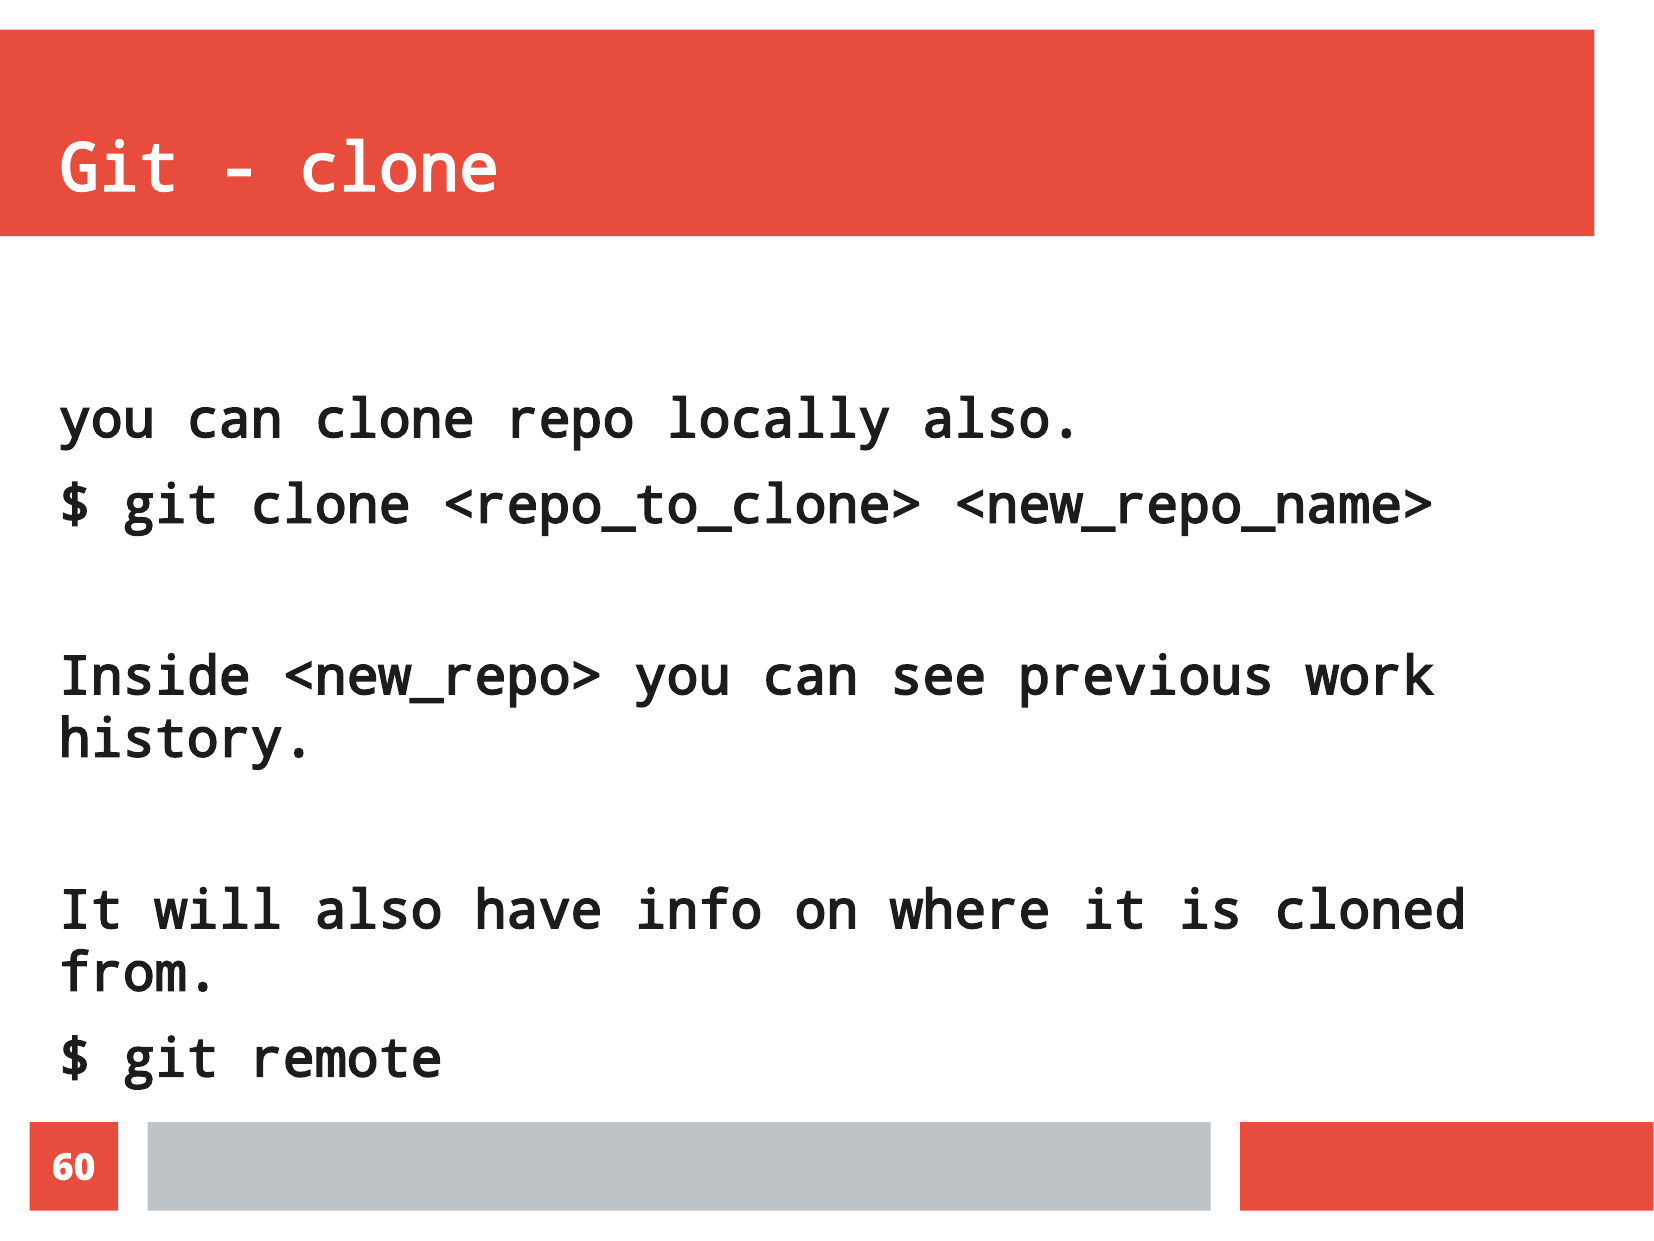

# Git - clone
you can clone repo locally also.
$ git clone <repo_to_clone> <new_repo_name>
Inside <new_repo> you can see previous work history.
It will also have info on where it is cloned from.
$ git remote
60